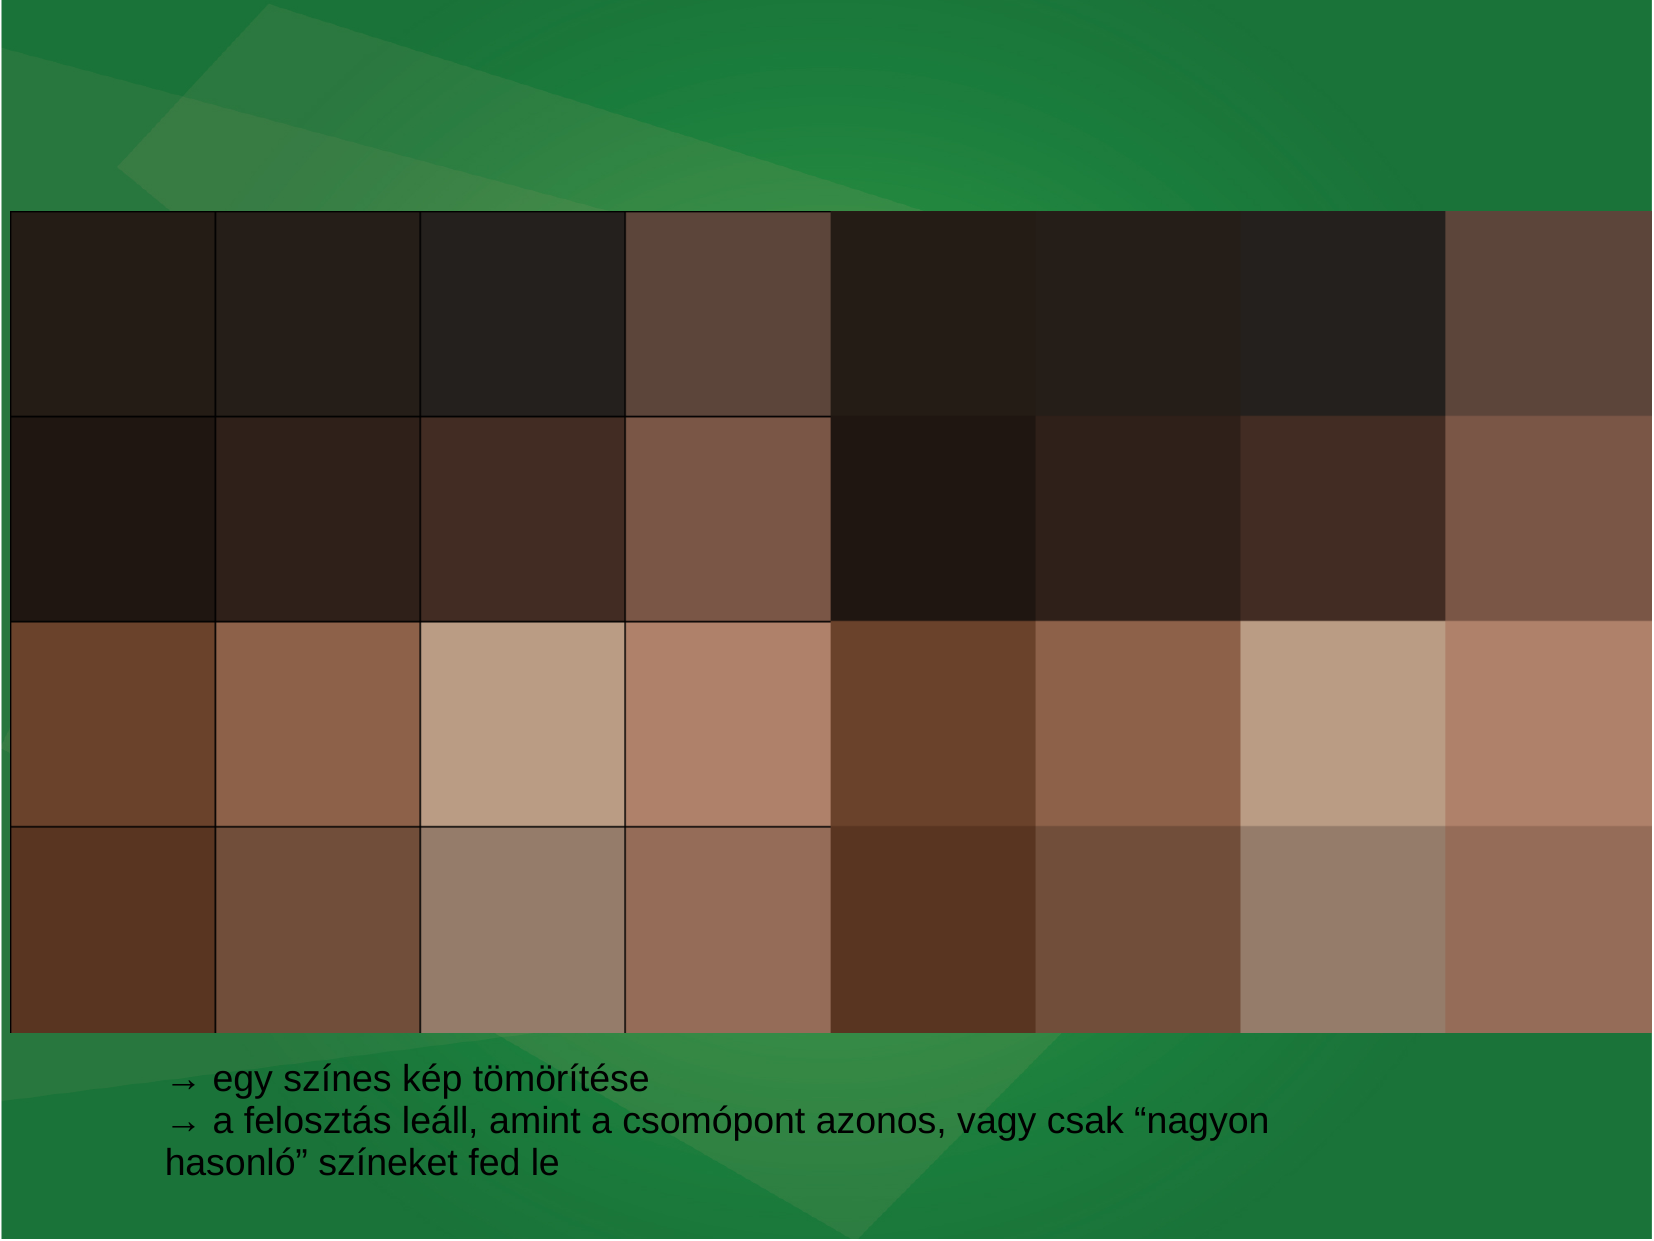

→ egy színes kép tömörítése
→ a felosztás leáll, amint a csomópont azonos, vagy csak “nagyon hasonló” színeket fed le